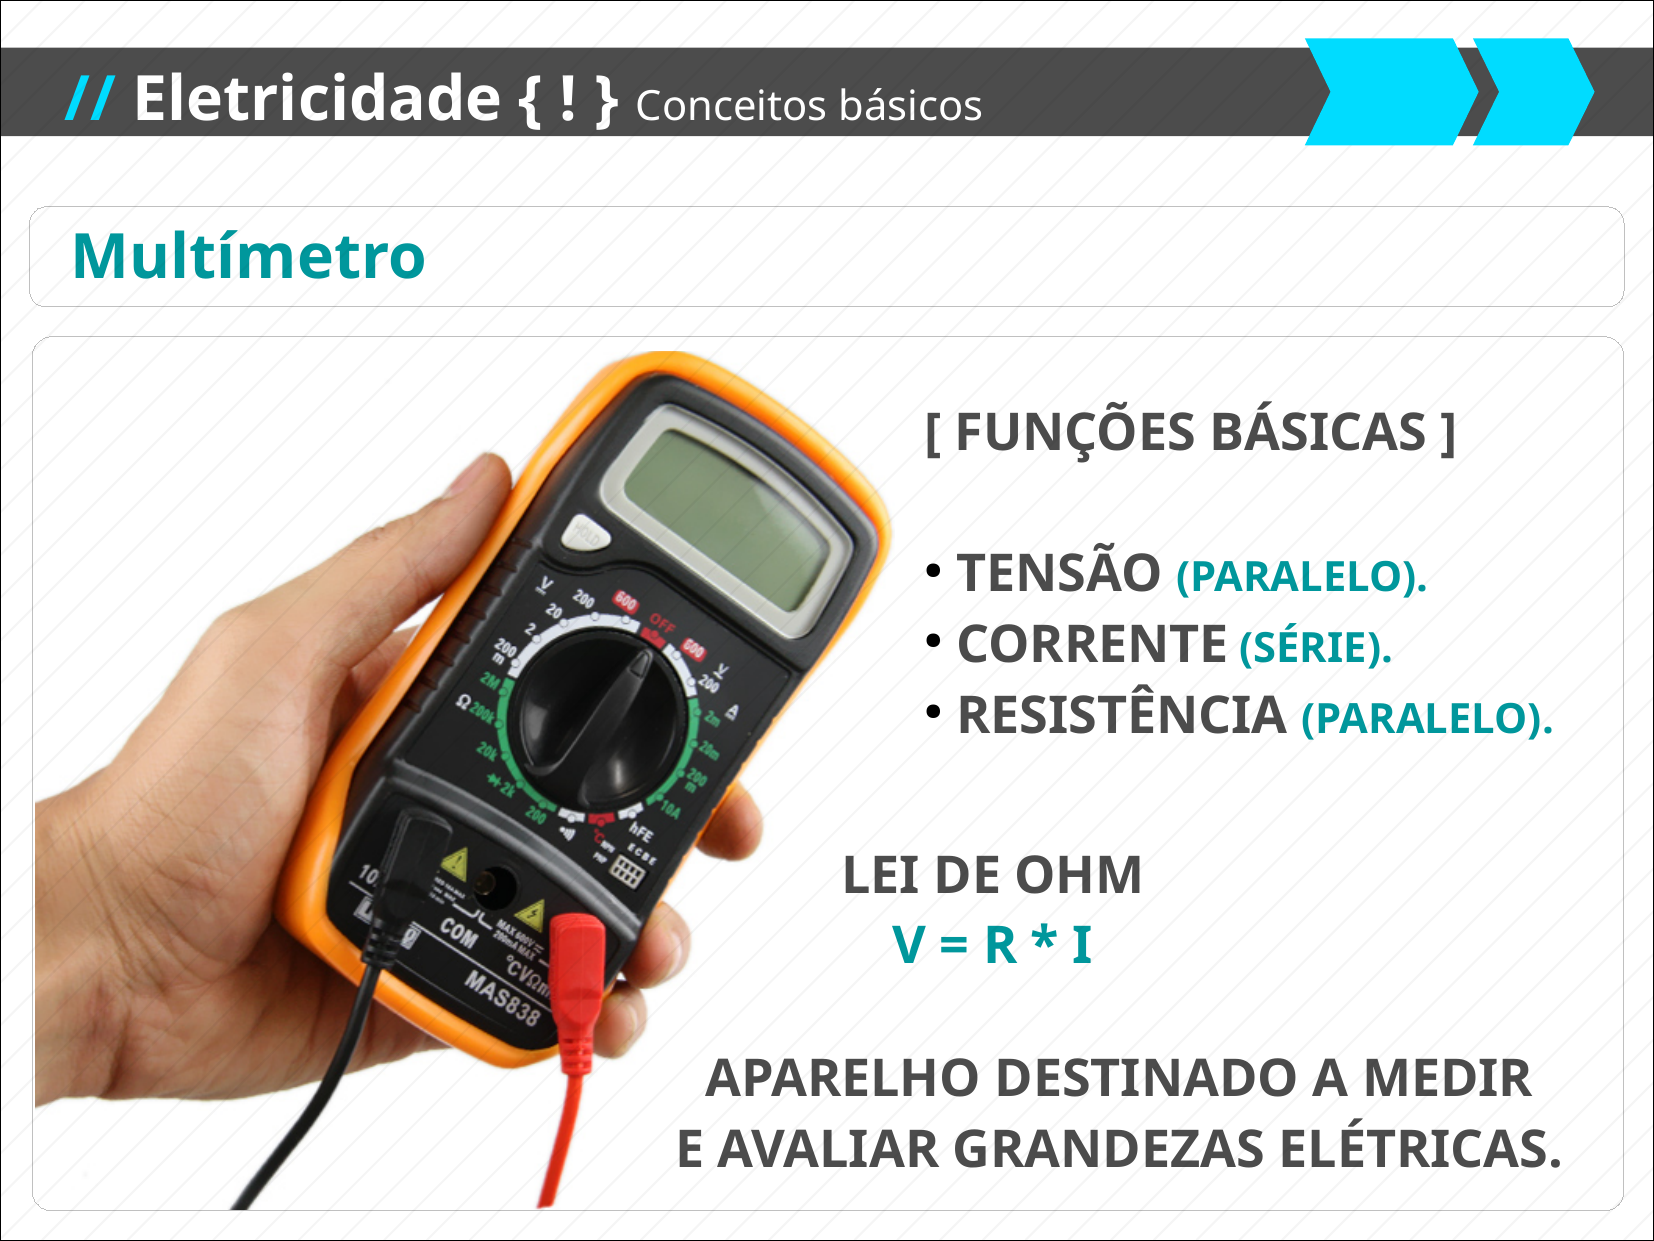

// Eletricidade { ! } Conceitos básicos
Multímetro
[ FUNÇÕES BÁSICAS ]
 TENSÃO (PARALELO).
 CORRENTE (SÉRIE).
 RESISTÊNCIA (PARALELO).
LEI DE OHM
V = R * I
APARELHO DESTINADO A MEDIR
E AVALIAR GRANDEZAS ELÉTRICAS.